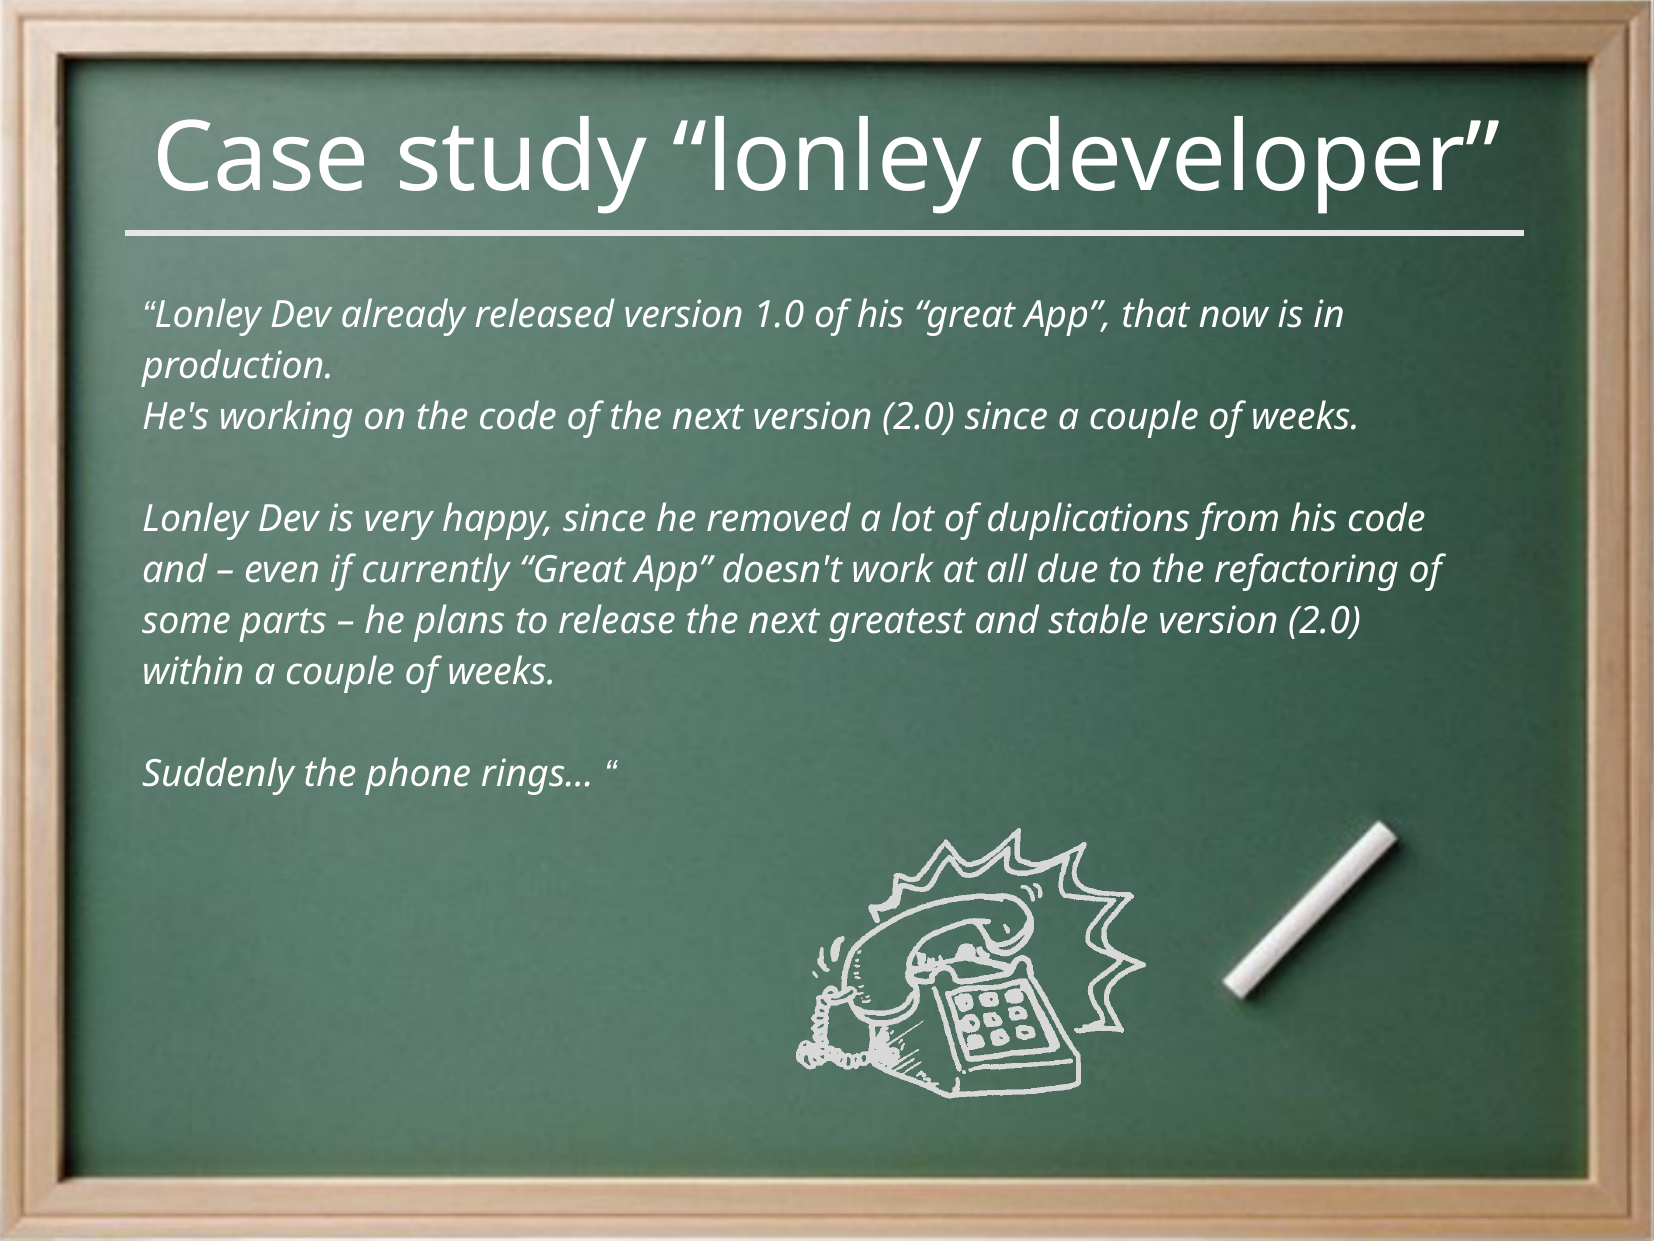

# Case study “lonley developer”
“Lonley Dev already released version 1.0 of his “great App”, that now is in production.
He's working on the code of the next version (2.0) since a couple of weeks.
Lonley Dev is very happy, since he removed a lot of duplications from his code and – even if currently “Great App” doesn't work at all due to the refactoring of some parts – he plans to release the next greatest and stable version (2.0) within a couple of weeks.
Suddenly the phone rings... “